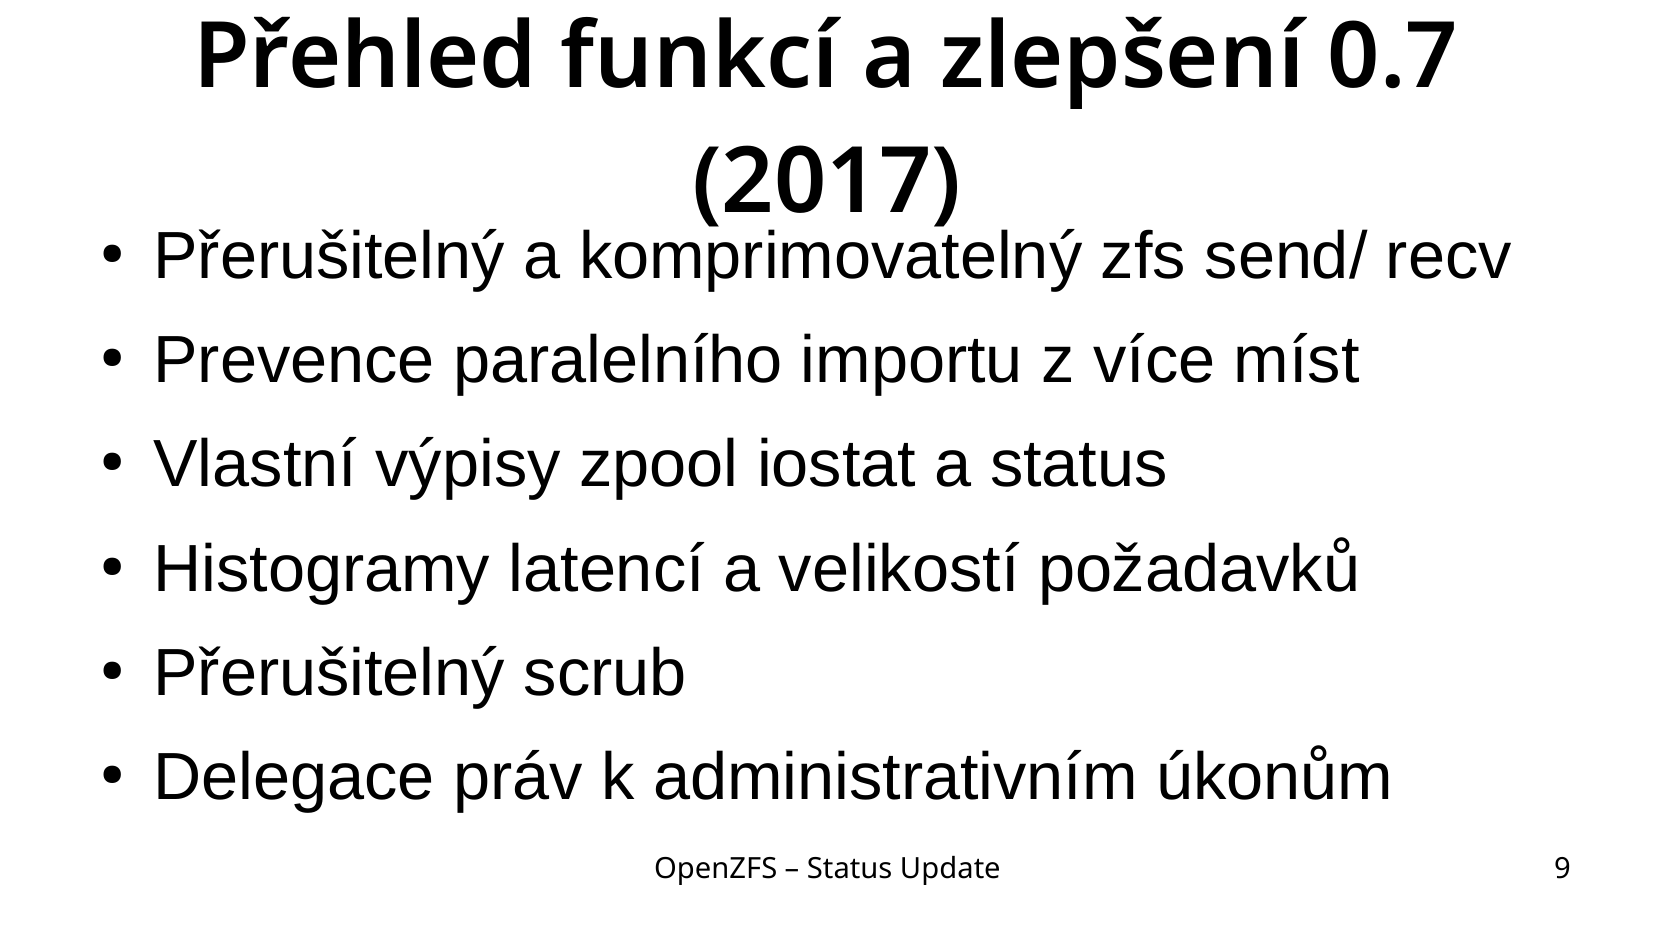

# Přehled funkcí a zlepšení 0.7 (2017)
Přerušitelný a komprimovatelný zfs send/ recv
Prevence paralelního importu z více míst
Vlastní výpisy zpool iostat a status
Histogramy latencí a velikostí požadavků
Přerušitelný scrub
Delegace práv k administrativním úkonům
OpenZFS – Status Update
9